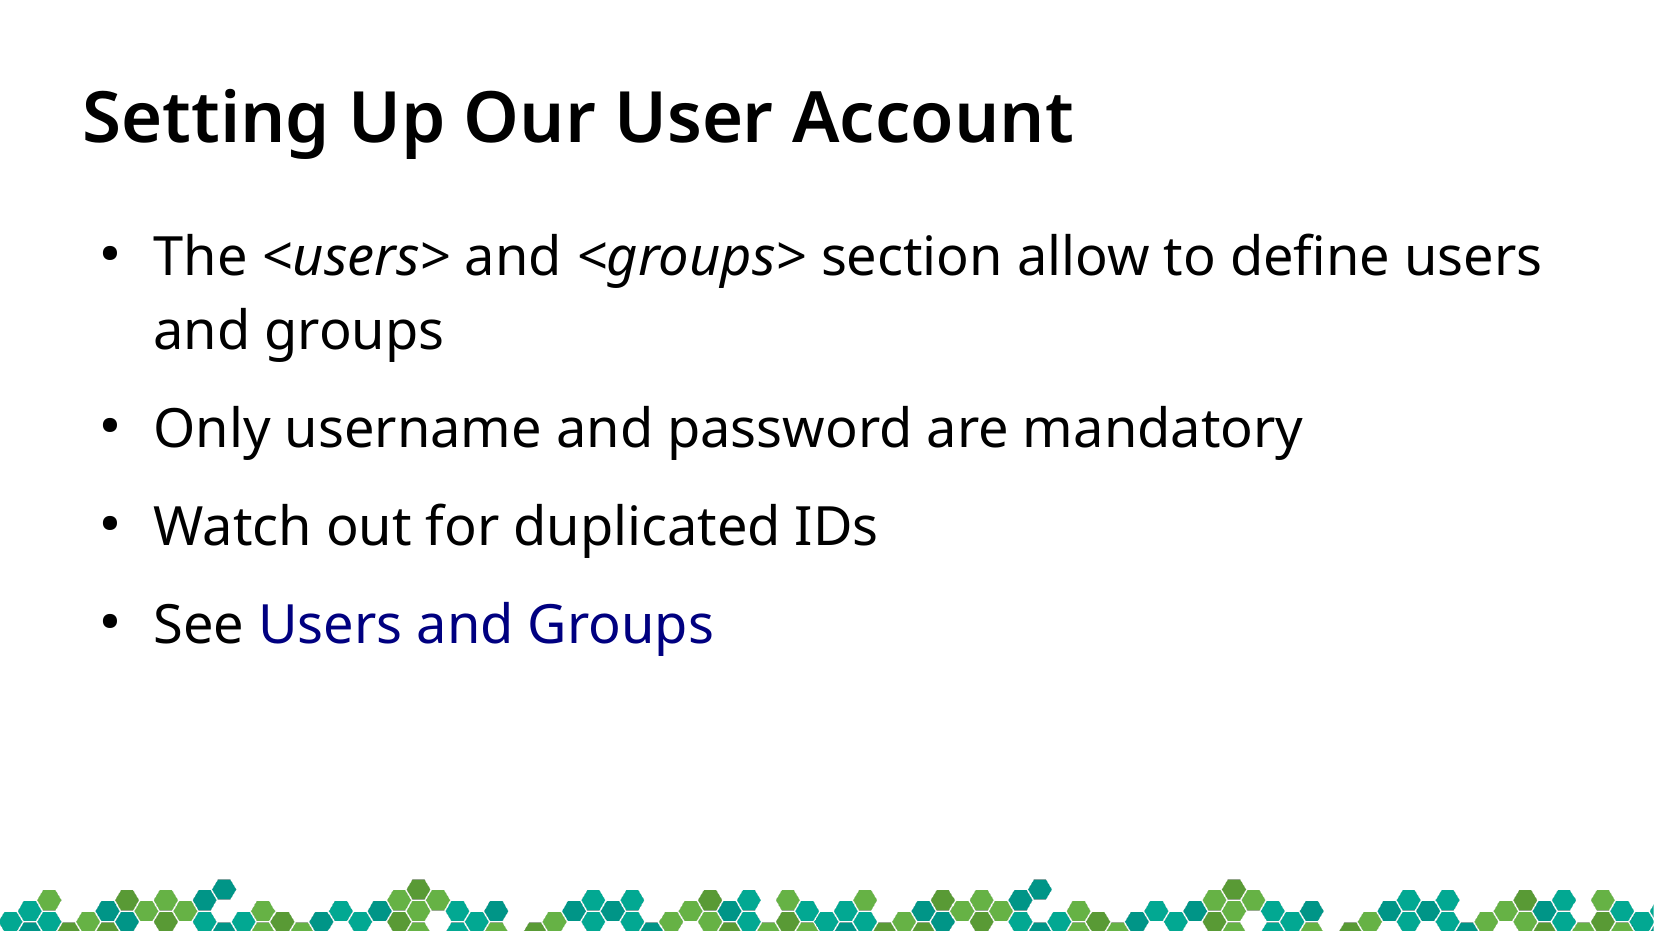

# Setting Up Our User Account
The <users> and <groups> section allow to define users and groups
Only username and password are mandatory
Watch out for duplicated IDs
See Users and Groups